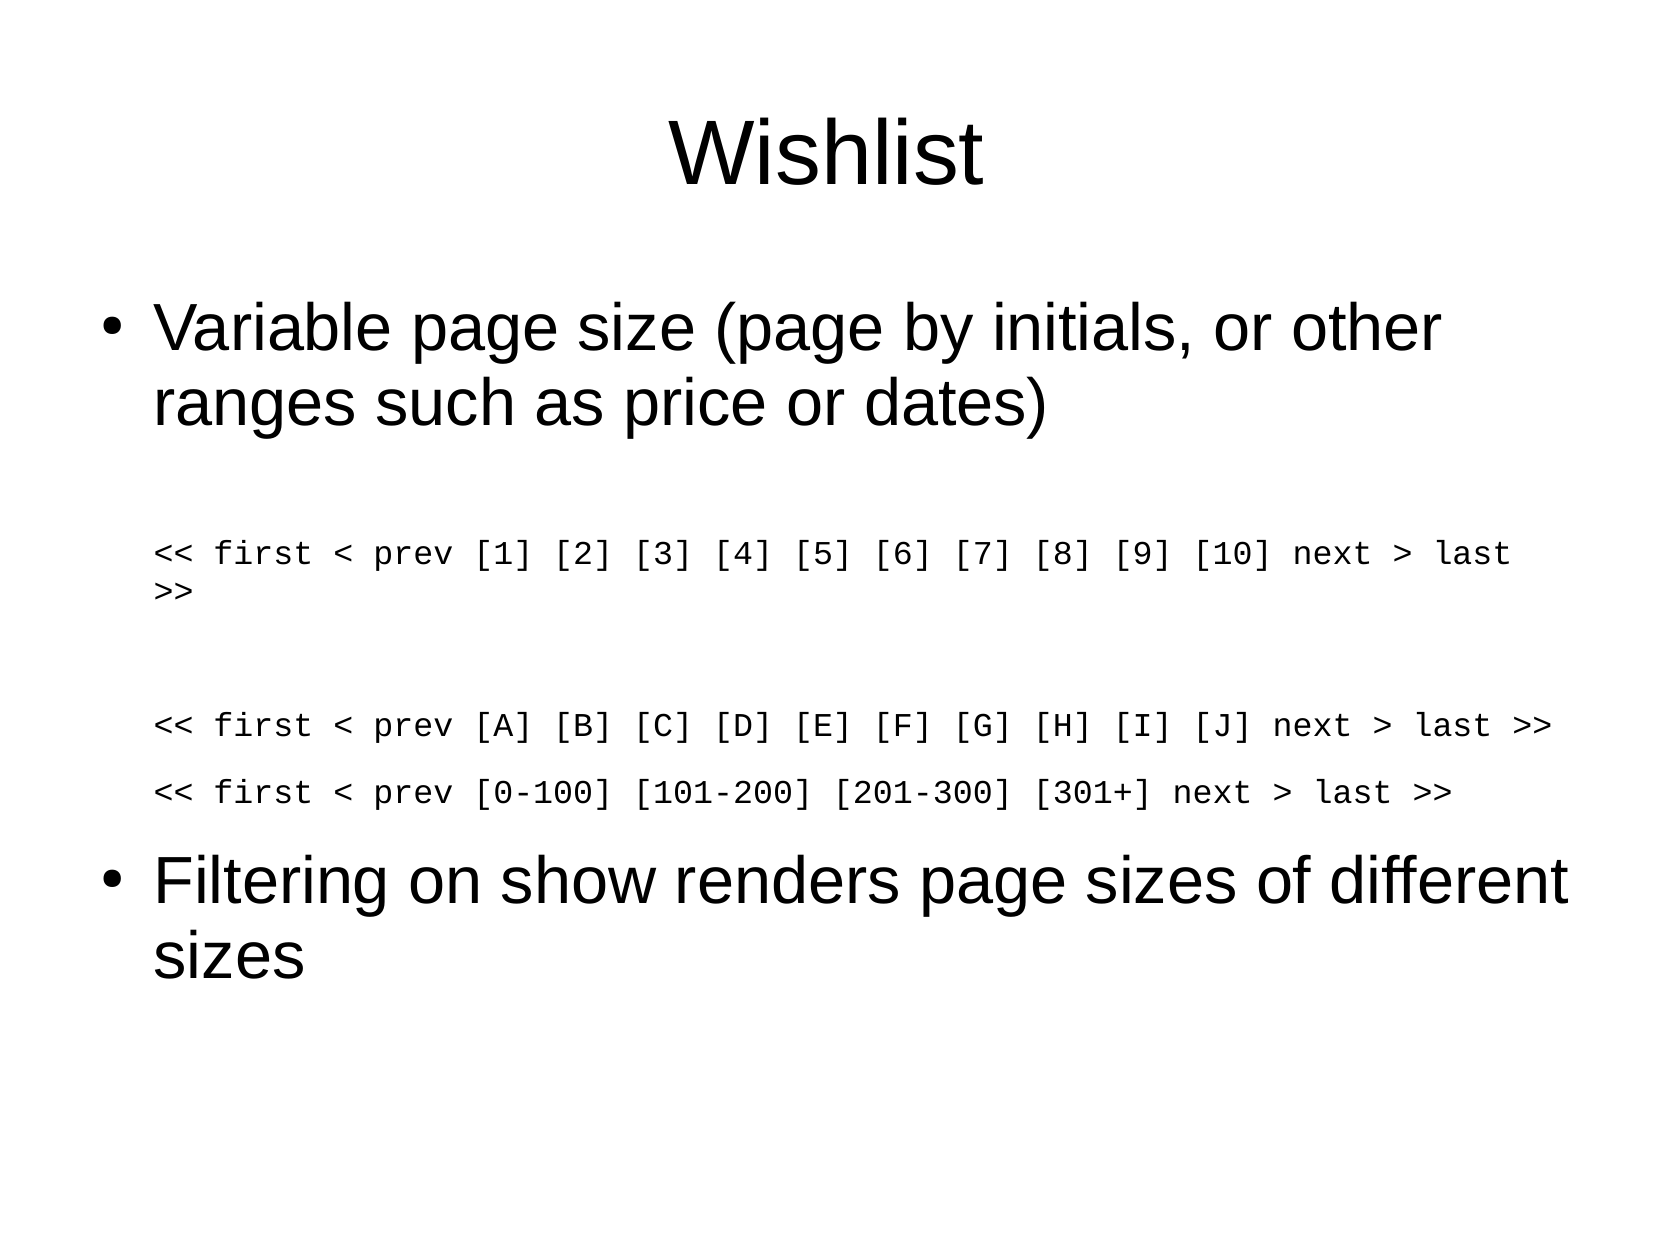

# Wishlist
Variable page size (page by initials, or other ranges such as price or dates)
<< first < prev [1] [2] [3] [4] [5] [6] [7] [8] [9] [10] next > last >>
<< first < prev [A] [B] [C] [D] [E] [F] [G] [H] [I] [J] next > last >>
<< first < prev [0-100] [101-200] [201-300] [301+] next > last >>
Filtering on show renders page sizes of different sizes